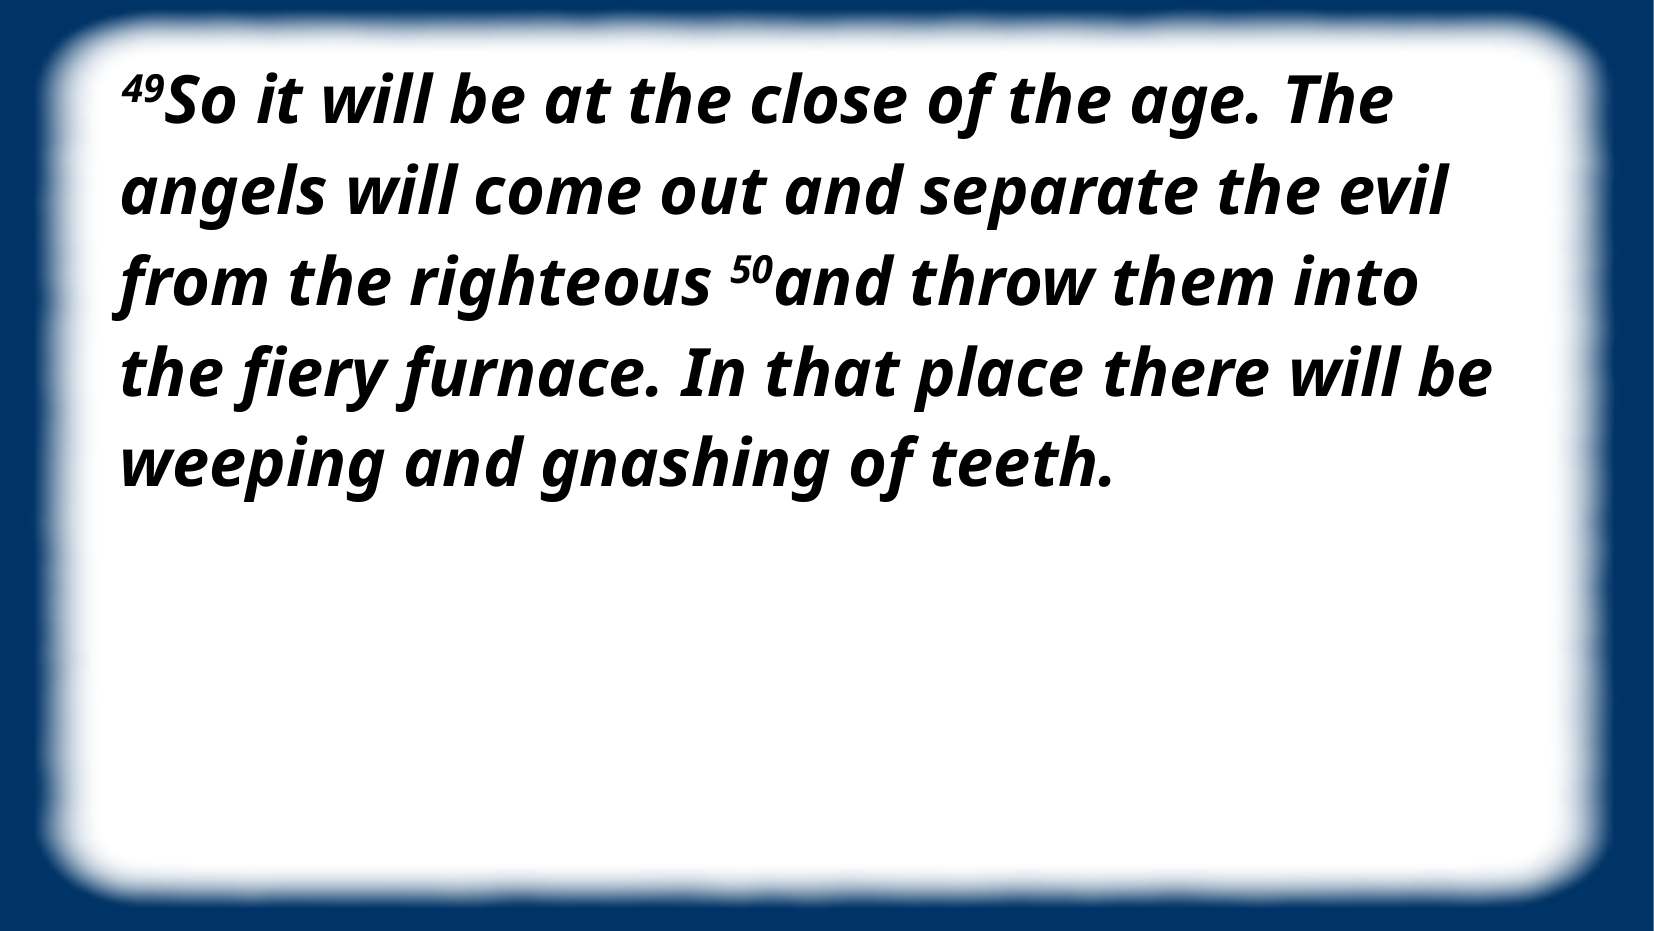

49So it will be at the close of the age. The angels will come out and separate the evil from the righteous 50and throw them into the fiery furnace. In that place there will be weeping and gnashing of teeth.